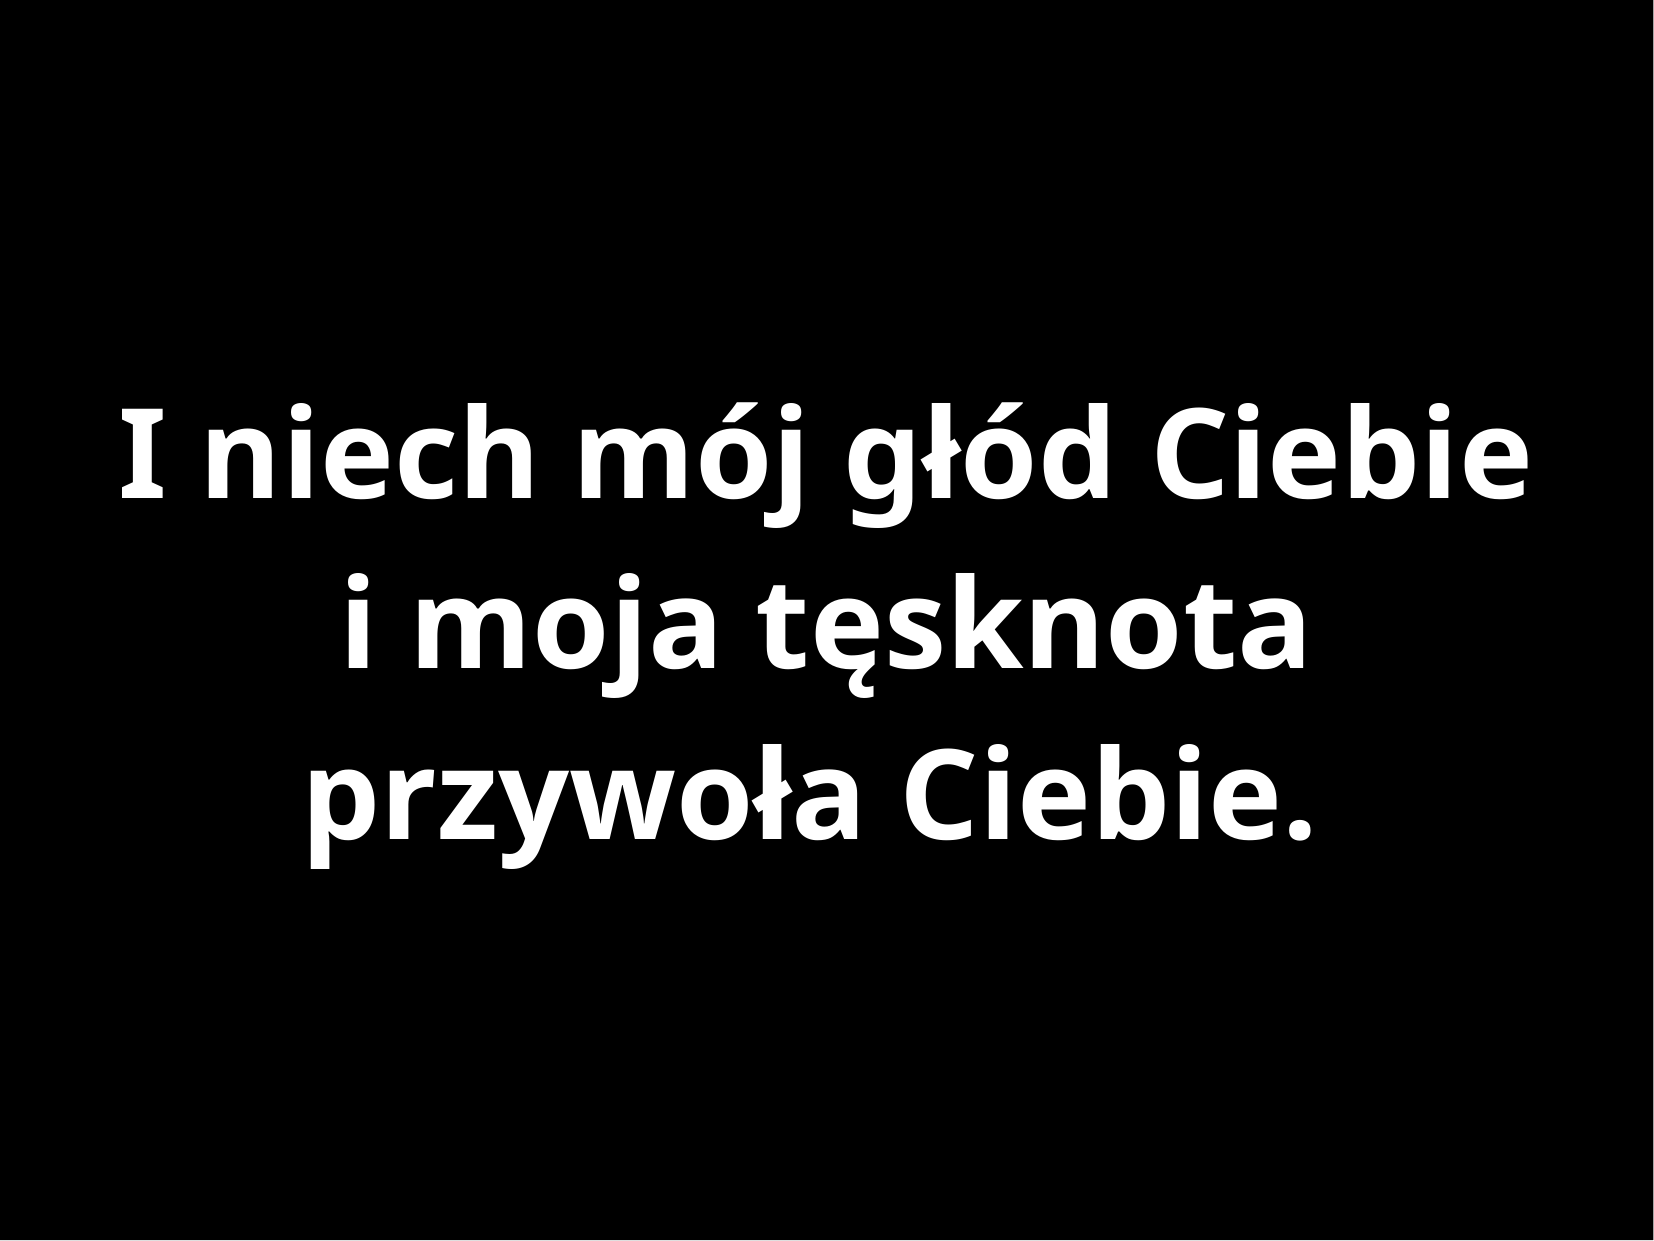

# I niech mój głód Ciebie i moja tęsknota przywoła Ciebie.